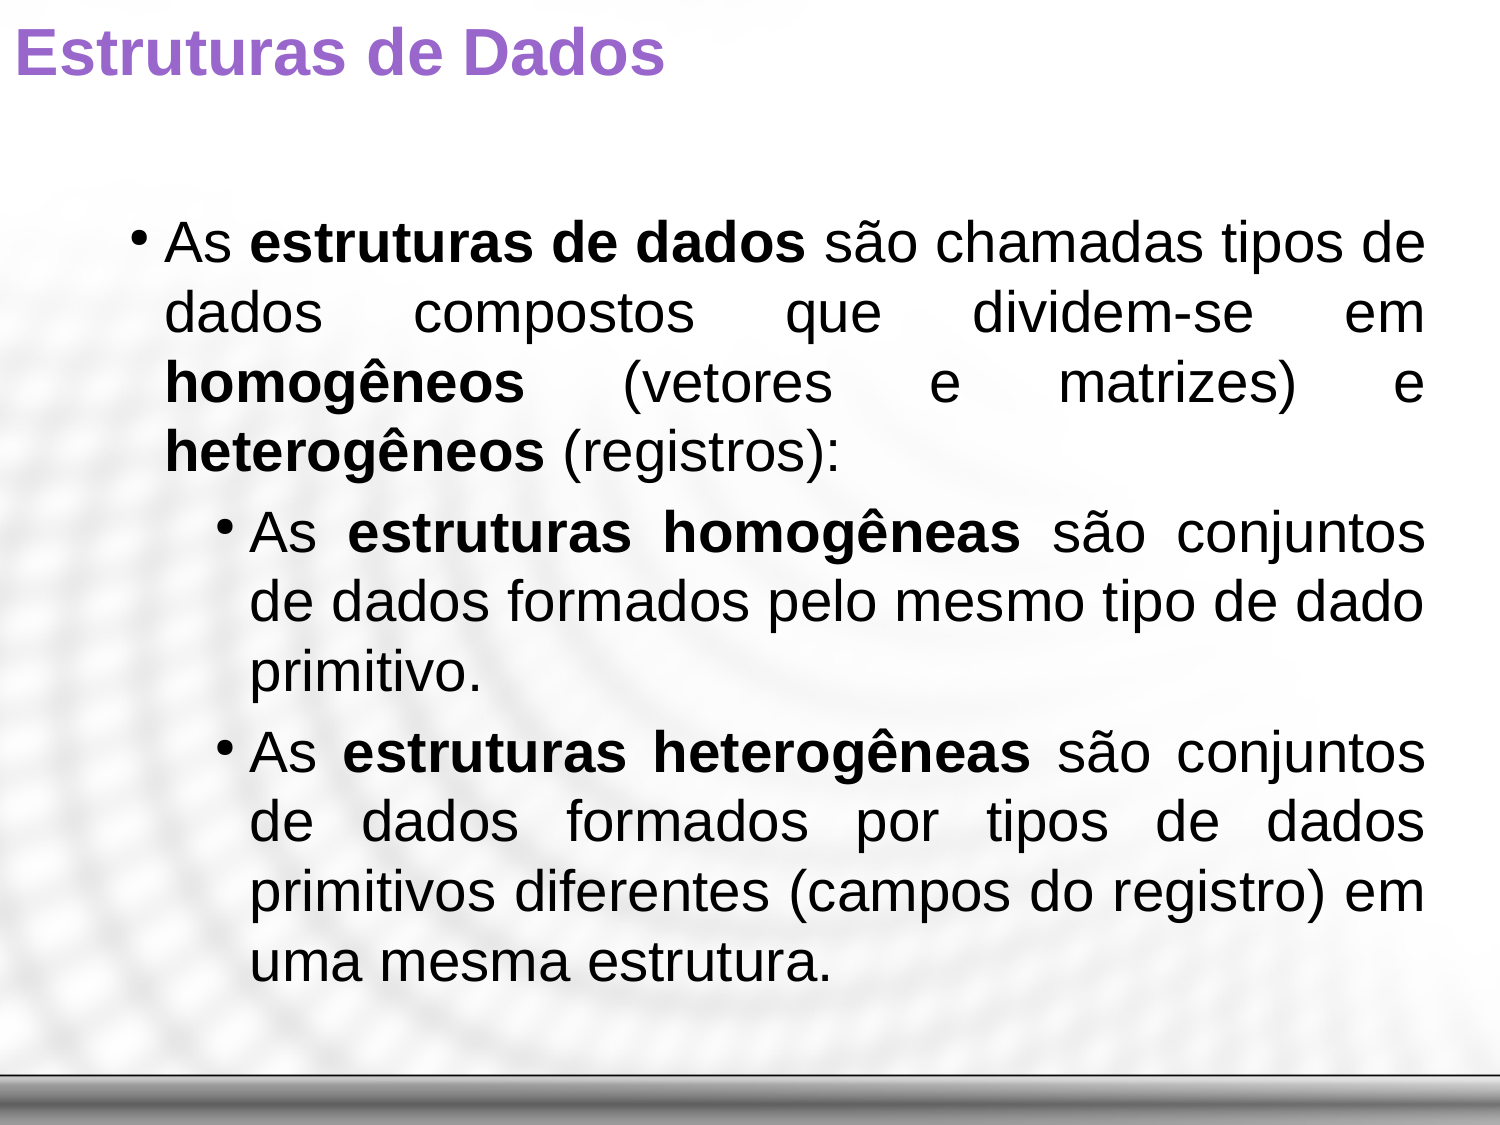

# Estruturas de Dados
As estruturas de dados são chamadas tipos de dados compostos que dividem-se em homogêneos (vetores e matrizes) e heterogêneos (registros):
As estruturas homogêneas são conjuntos de dados formados pelo mesmo tipo de dado primitivo.
As estruturas heterogêneas são conjuntos de dados formados por tipos de dados primitivos diferentes (campos do registro) em uma mesma estrutura.